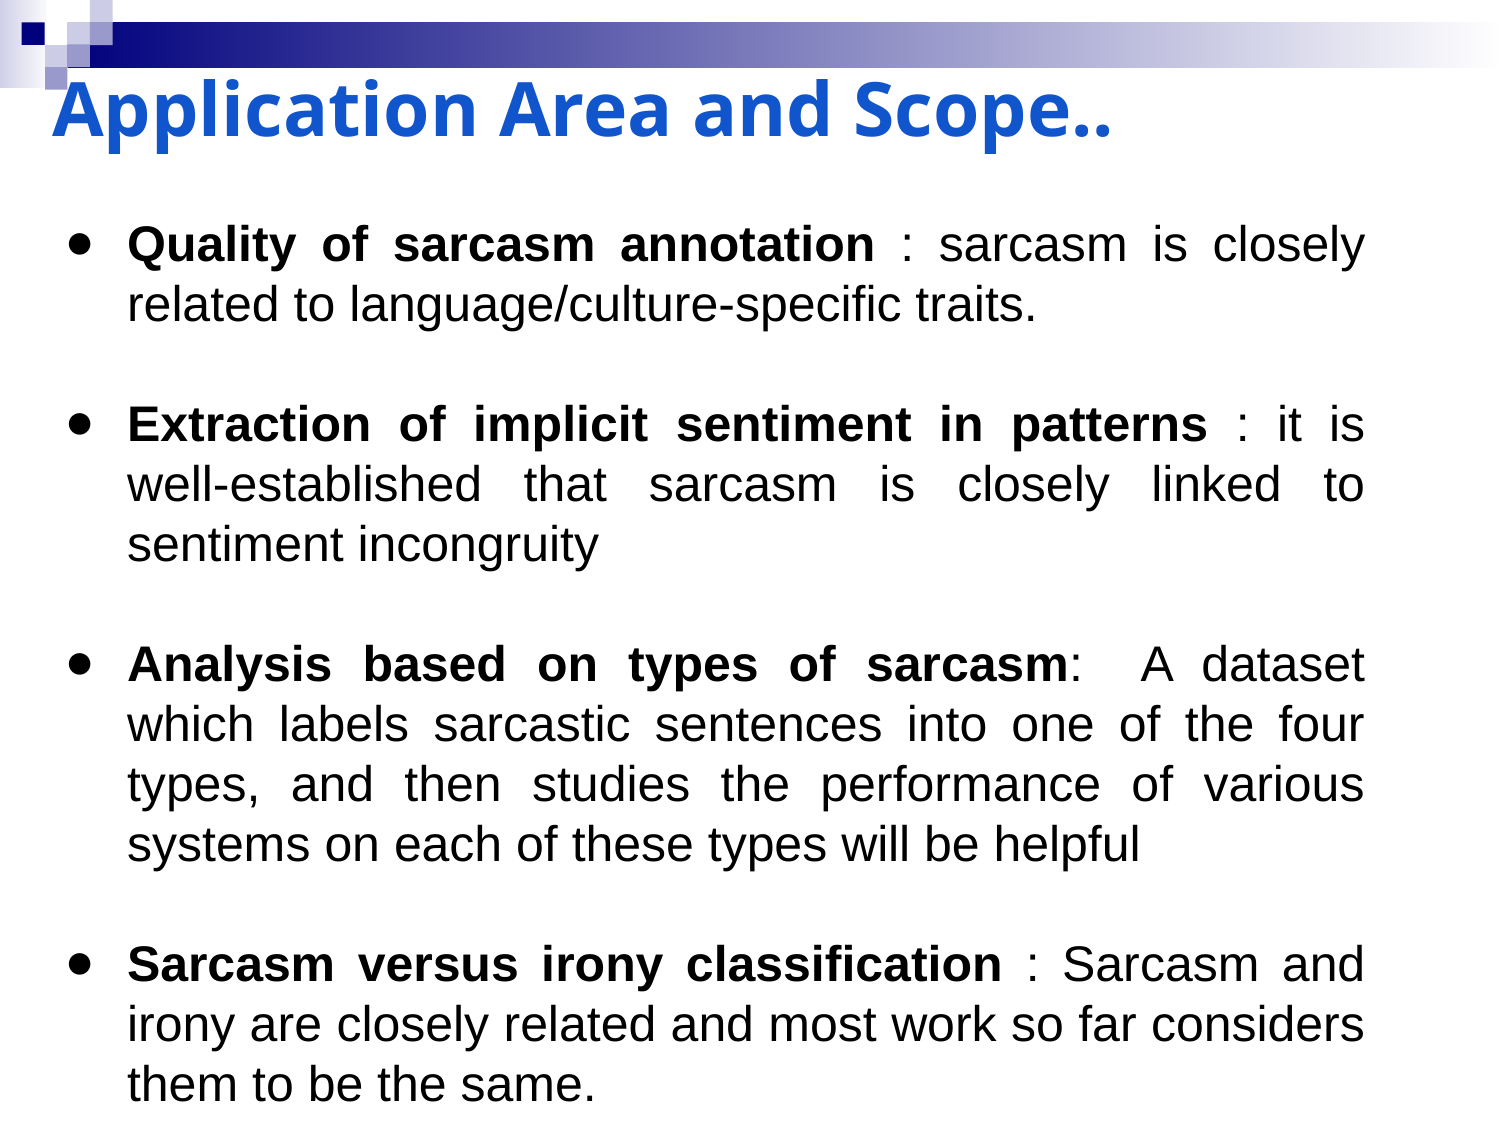

Application Area and Scope..
Quality of sarcasm annotation : sarcasm is closely related to language/culture-specific traits.
Extraction of implicit sentiment in patterns : it is well-established that sarcasm is closely linked to sentiment incongruity
Analysis based on types of sarcasm: A dataset which labels sarcastic sentences into one of the four types, and then studies the performance of various systems on each of these types will be helpful
Sarcasm versus irony classification : Sarcasm and irony are closely related and most work so far considers them to be the same.